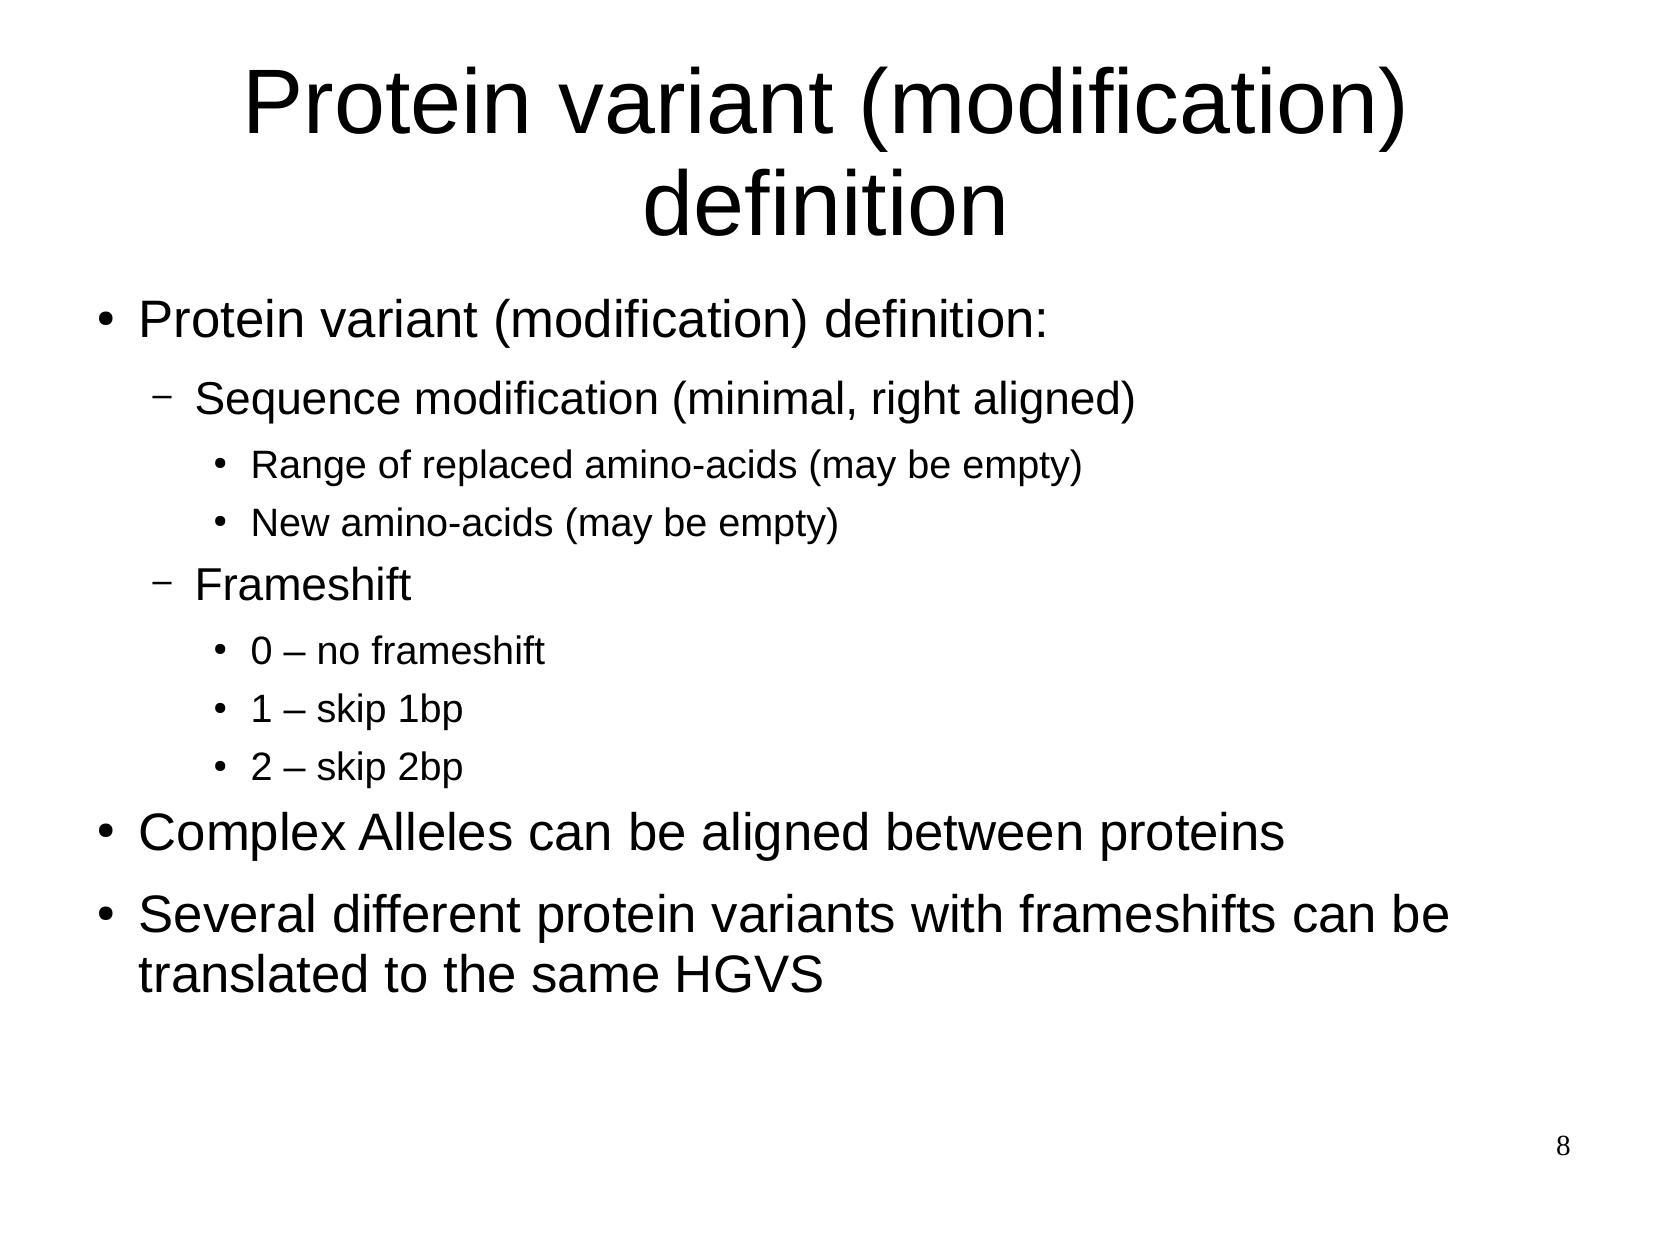

# Protein variant (modification) definition
Protein variant (modification) definition:
Sequence modification (minimal, right aligned)
Range of replaced amino-acids (may be empty)
New amino-acids (may be empty)
Frameshift
0 – no frameshift
1 – skip 1bp
2 – skip 2bp
Complex Alleles can be aligned between proteins
Several different protein variants with frameshifts can be translated to the same HGVS
8